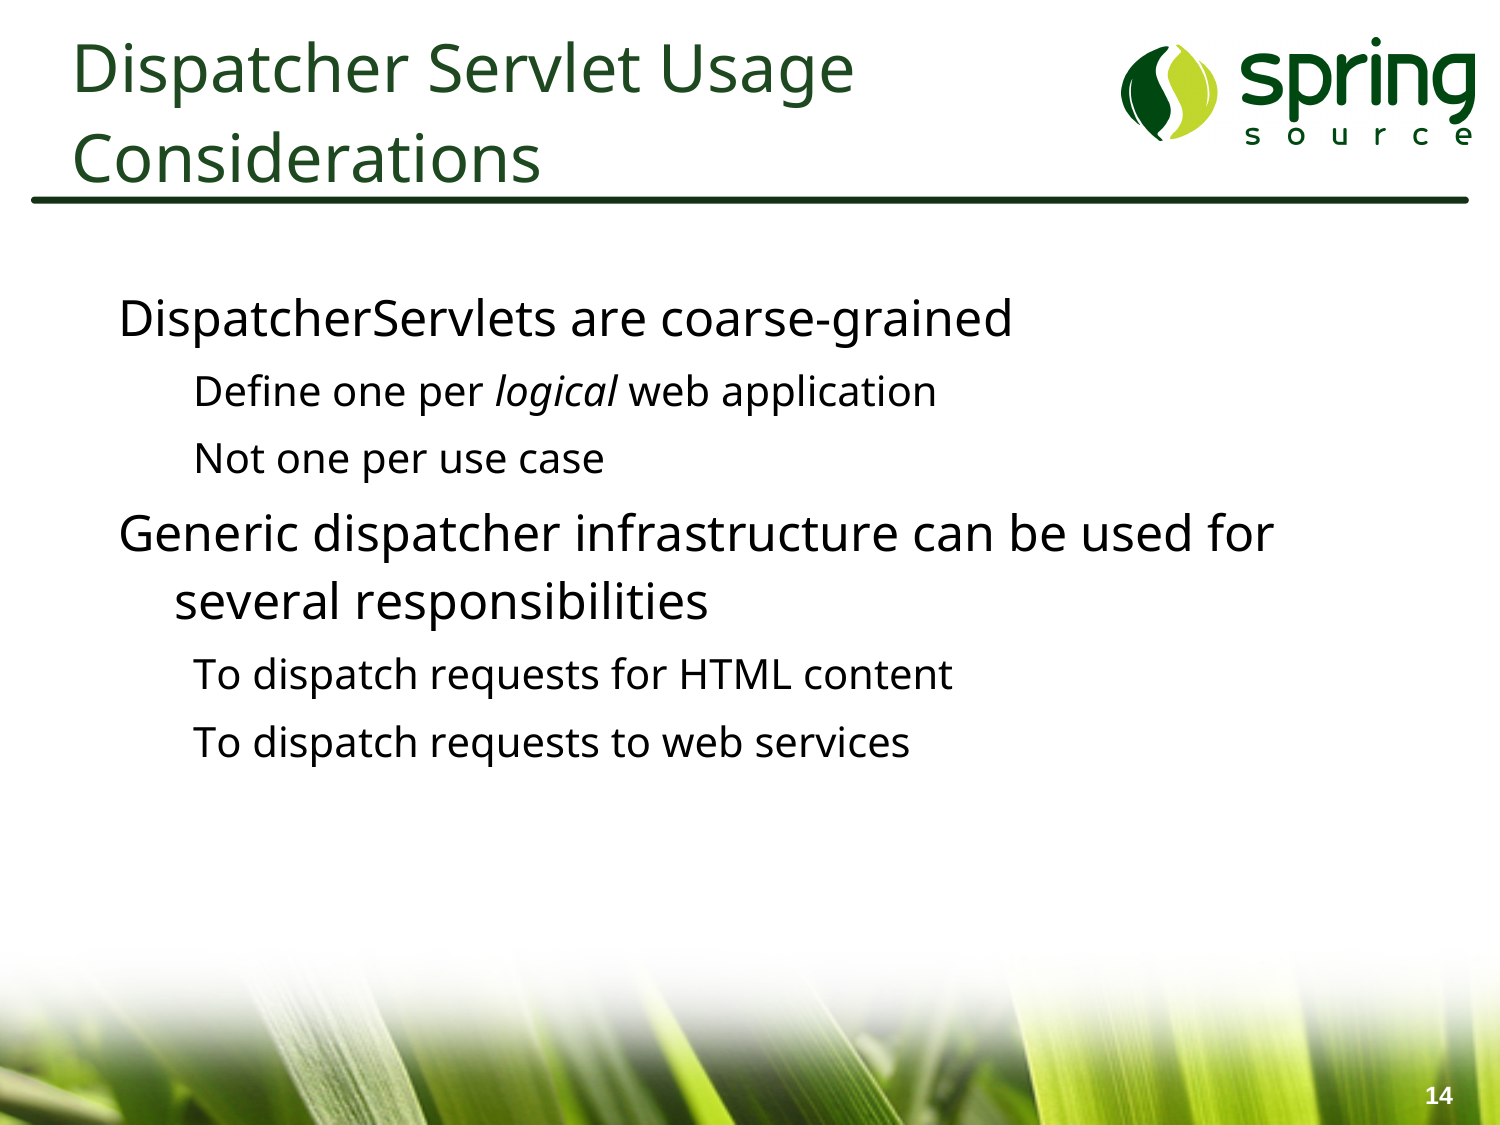

# Dispatcher Servlet Usage Considerations
DispatcherServlets are coarse-grained
Define one per logical web application
Not one per use case
Generic dispatcher infrastructure can be used for several responsibilities
To dispatch requests for HTML content
To dispatch requests to web services